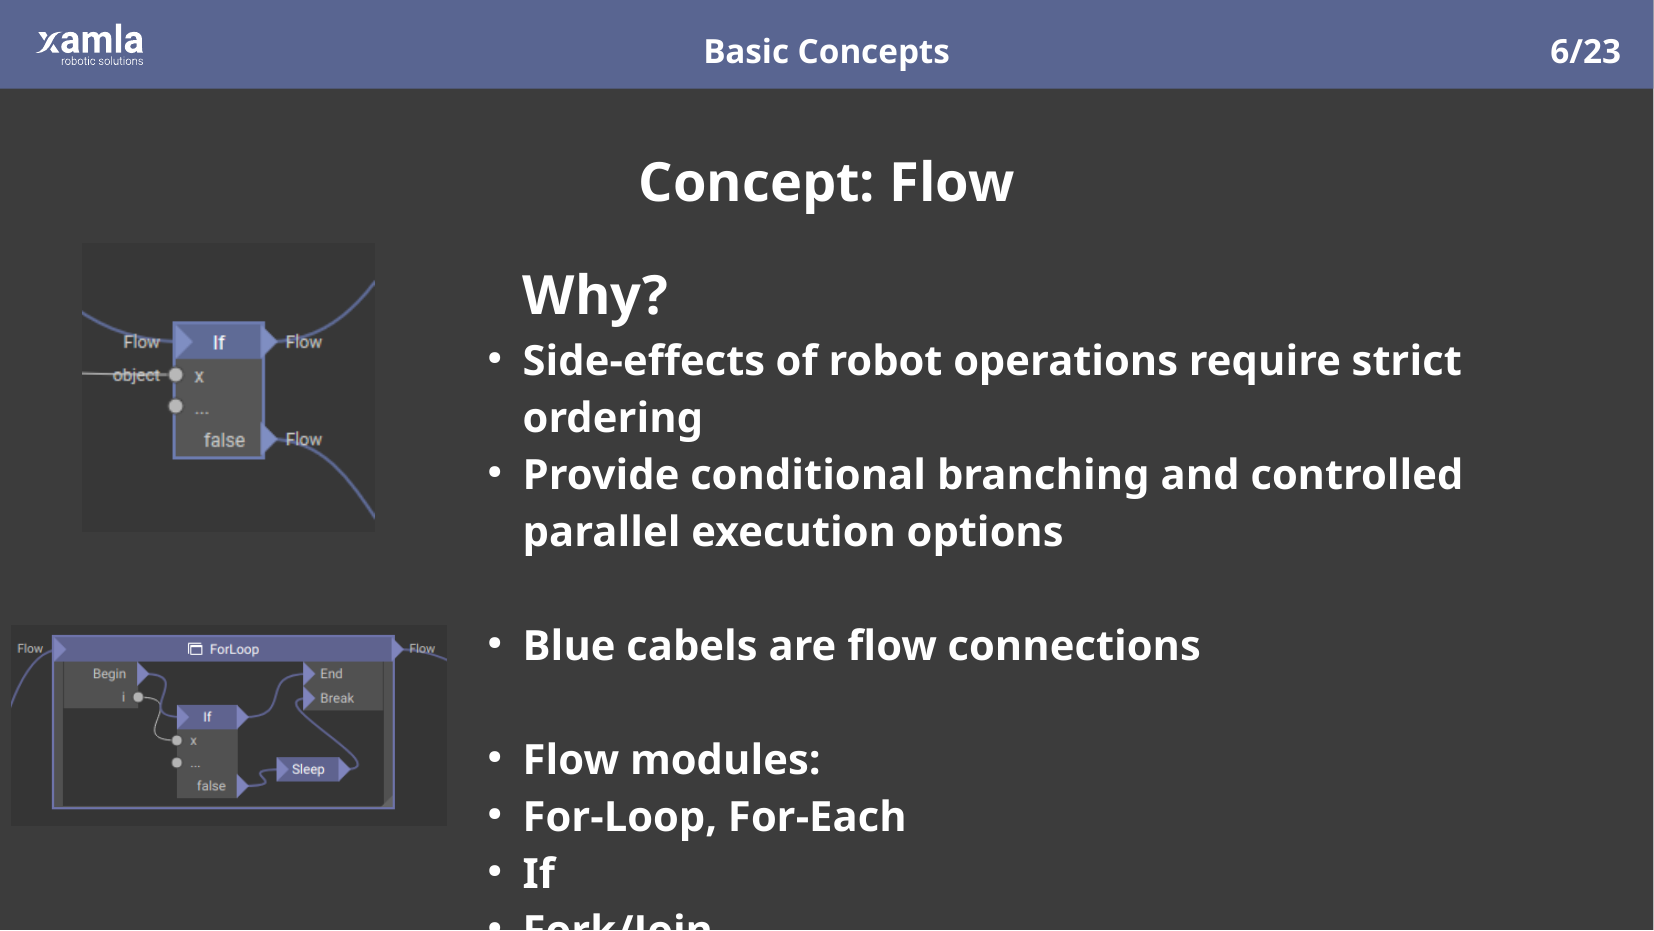

Basic Concepts
6/23
Concept: Flow
Why?
Side-effects of robot operations require strict ordering
Provide conditional branching and controlled parallel execution options
Blue cabels are flow connections
Flow modules:
For-Loop, For-Each
If
Fork/Join
Throw/Catch (in development)